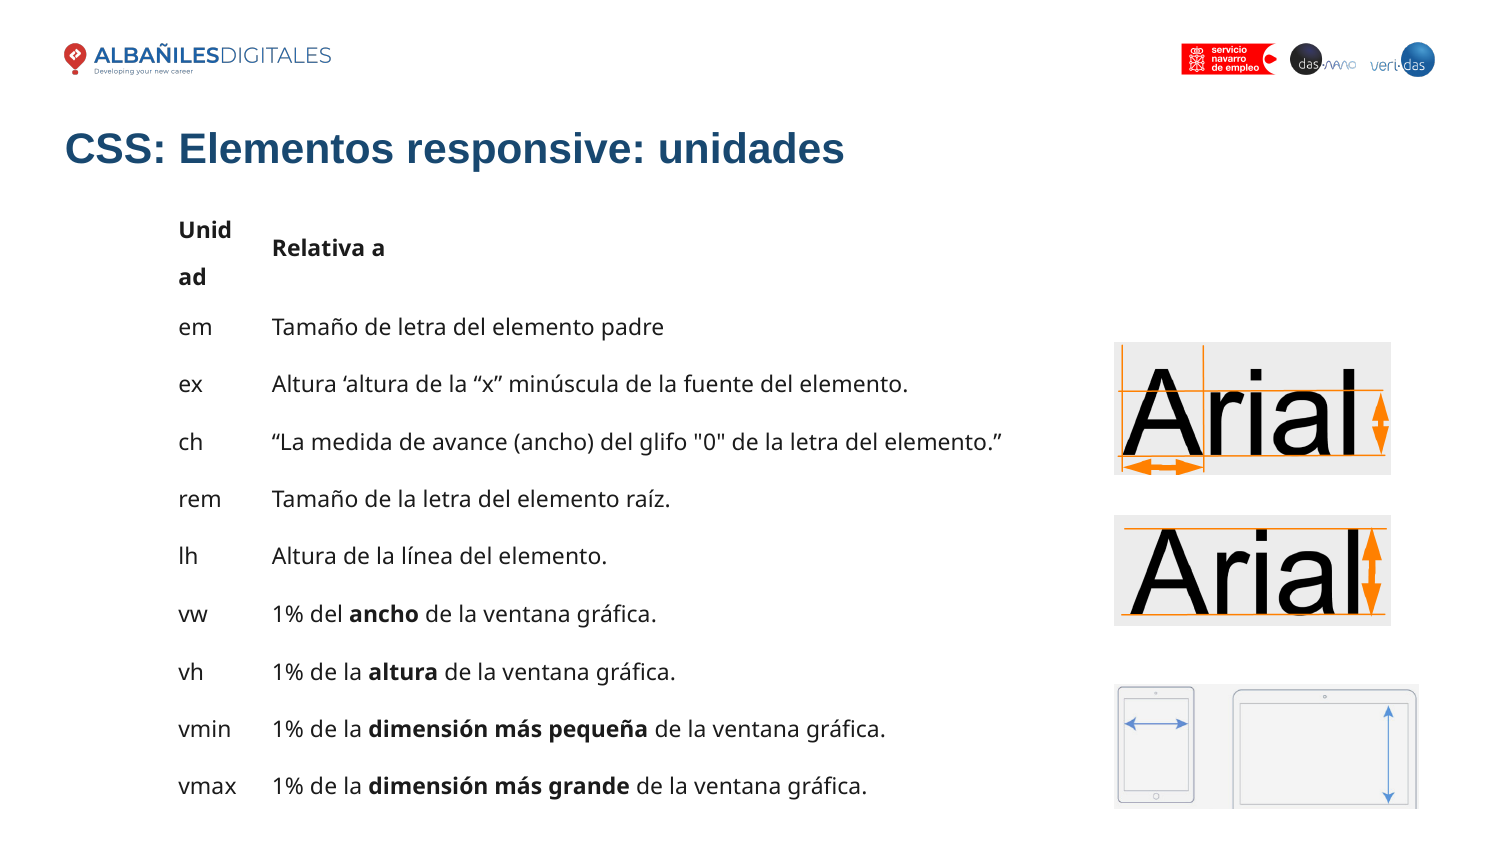

CSS: Elementos responsive: unidades
| Unidad | Relativa a |
| --- | --- |
| em | Tamaño de letra del elemento padre |
| ex | Altura ‘altura de la “x” minúscula de la fuente del elemento. |
| ch | “La medida de avance (ancho) del glifo "0" de la letra del elemento.” |
| rem | Tamaño de la letra del elemento raíz. |
| lh | Altura de la línea del elemento. |
| vw | 1% del ancho de la ventana gráfica. |
| vh | 1% de la altura de la ventana gráfica. |
| vmin | 1% de la dimensión más pequeña de la ventana gráfica. |
| vmax | 1% de la dimensión más grande de la ventana gráfica. |